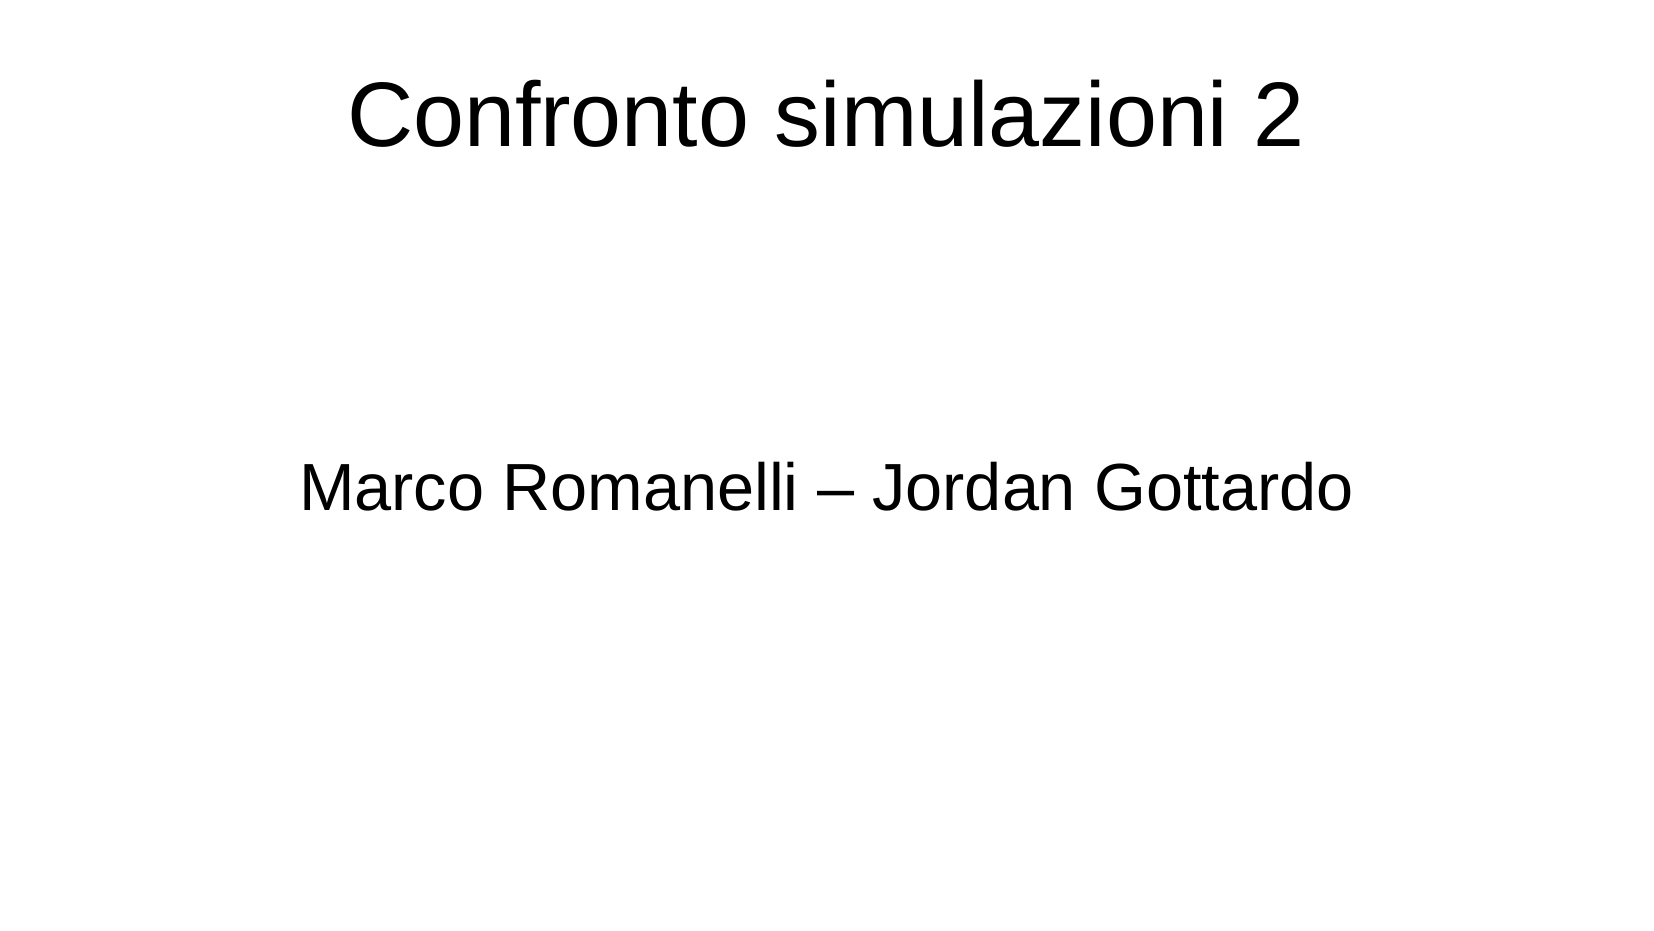

# Confronto simulazioni 2
Marco Romanelli – Jordan Gottardo